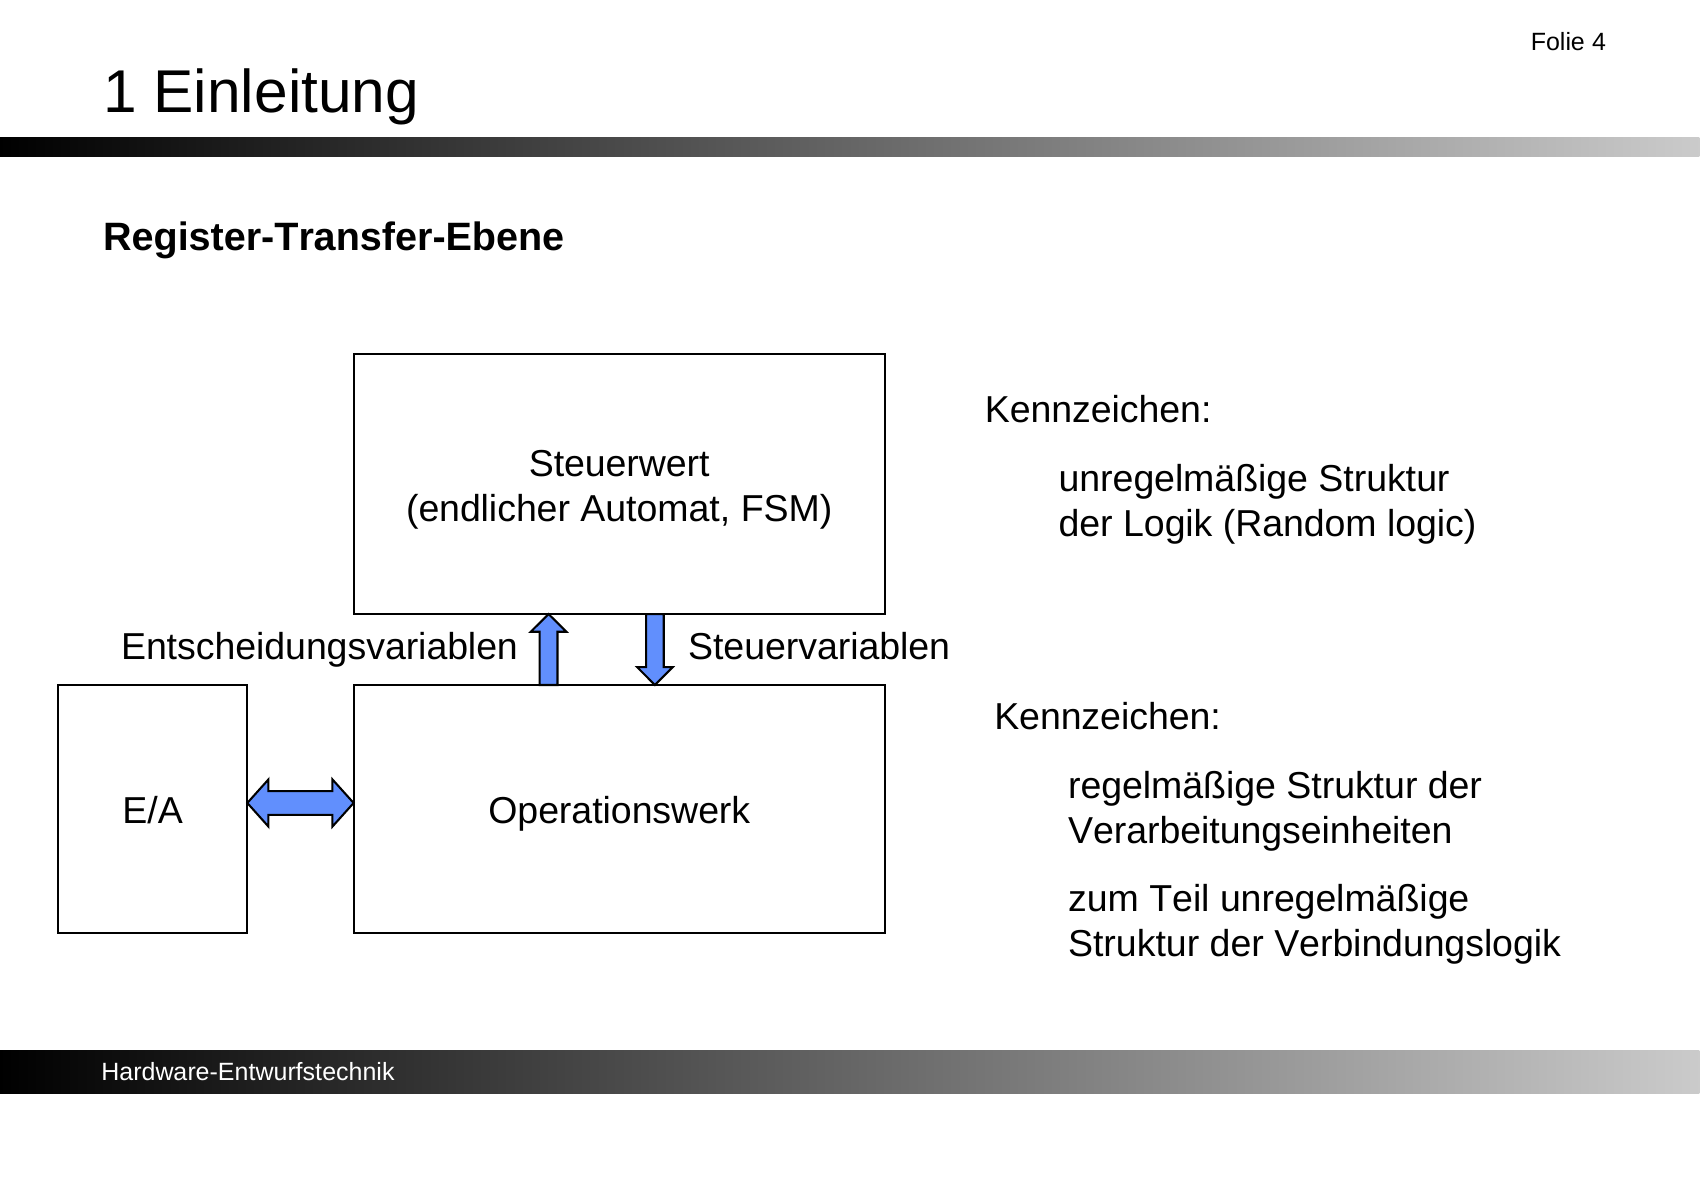

# 1 Einleitung
Register-Transfer-Ebene
Steuerwert
(endlicher Automat, FSM)
Kennzeichen:
	unregelmäßige Struktur der Logik (Random logic)
Entscheidungsvariablen
Steuervariablen
E/A
Operationswerk
Kennzeichen:
	regelmäßige Struktur der Verarbeitungseinheiten
	zum Teil unregelmäßige Struktur der Verbindungslogik